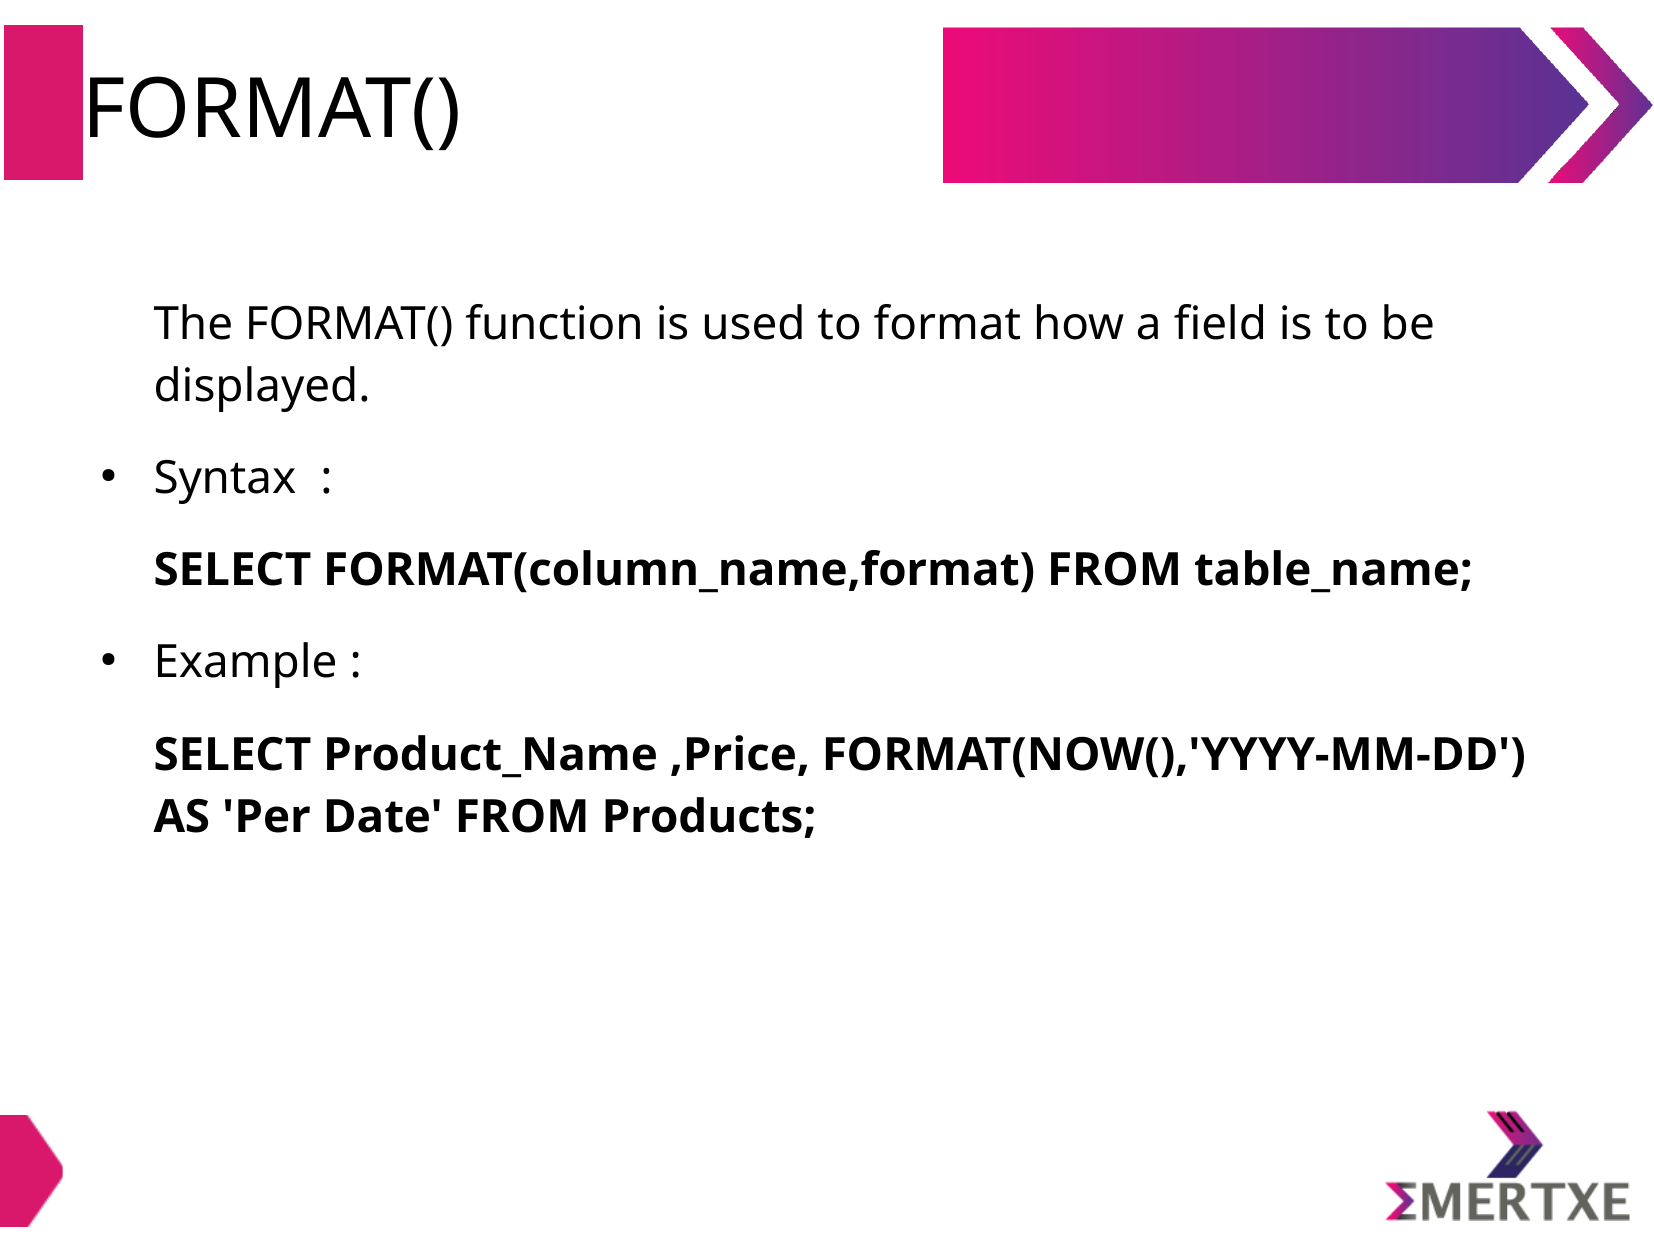

# FORMAT()
The FORMAT() function is used to format how a field is to be displayed.
Syntax :
SELECT FORMAT(column_name,format) FROM table_name;
Example :
SELECT Product_Name ,Price, FORMAT(NOW(),'YYYY-MM-DD') AS 'Per Date' FROM Products;